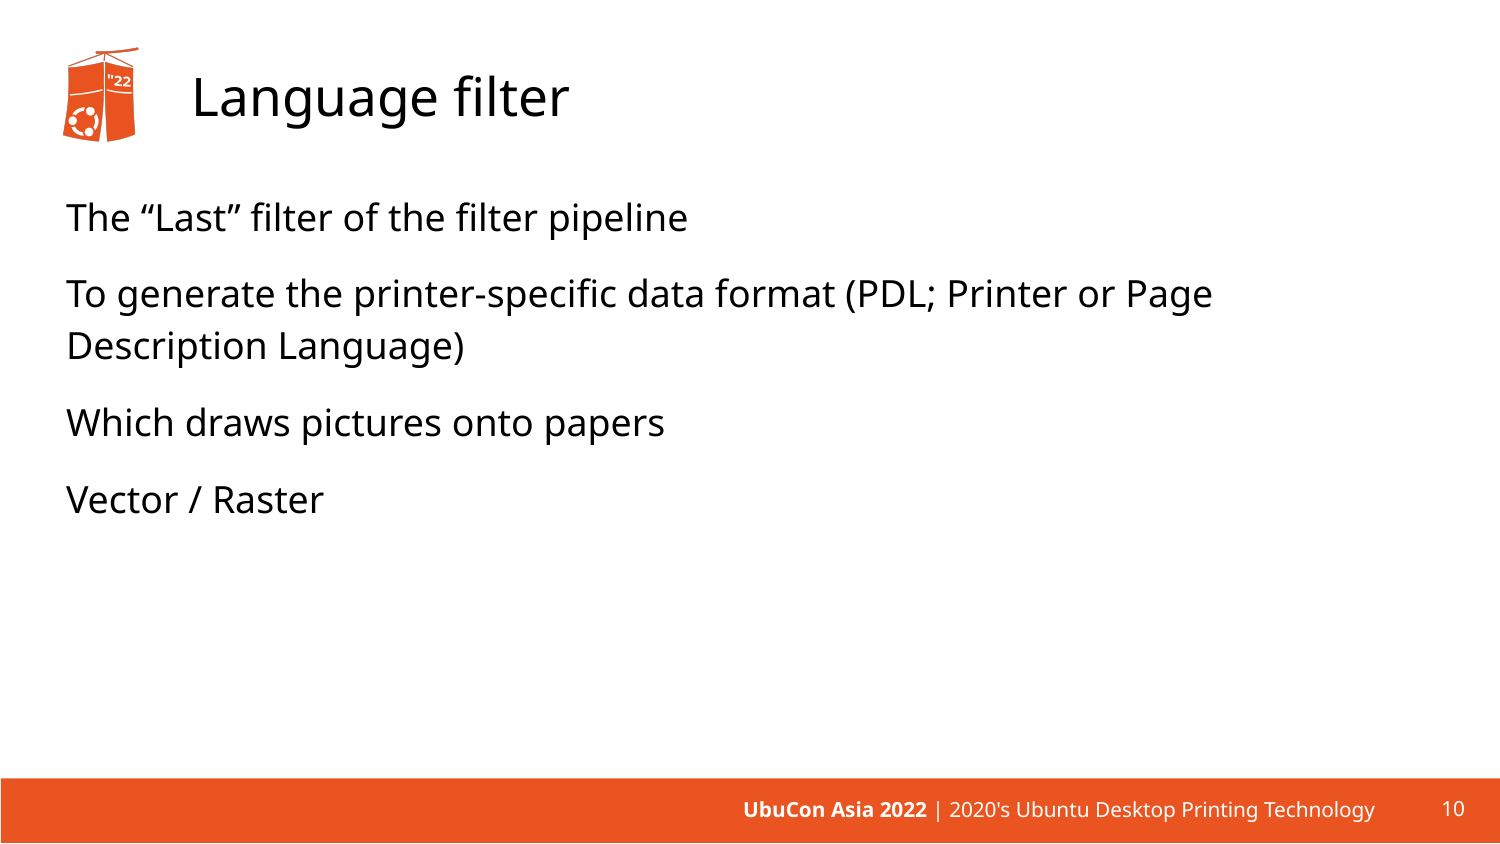

# Language filter
The “Last” filter of the filter pipeline
To generate the printer-specific data format (PDL; Printer or Page Description Language)
Which draws pictures onto papers
Vector / Raster
UbuCon Asia 2022 | 2020's Ubuntu Desktop Printing Technology